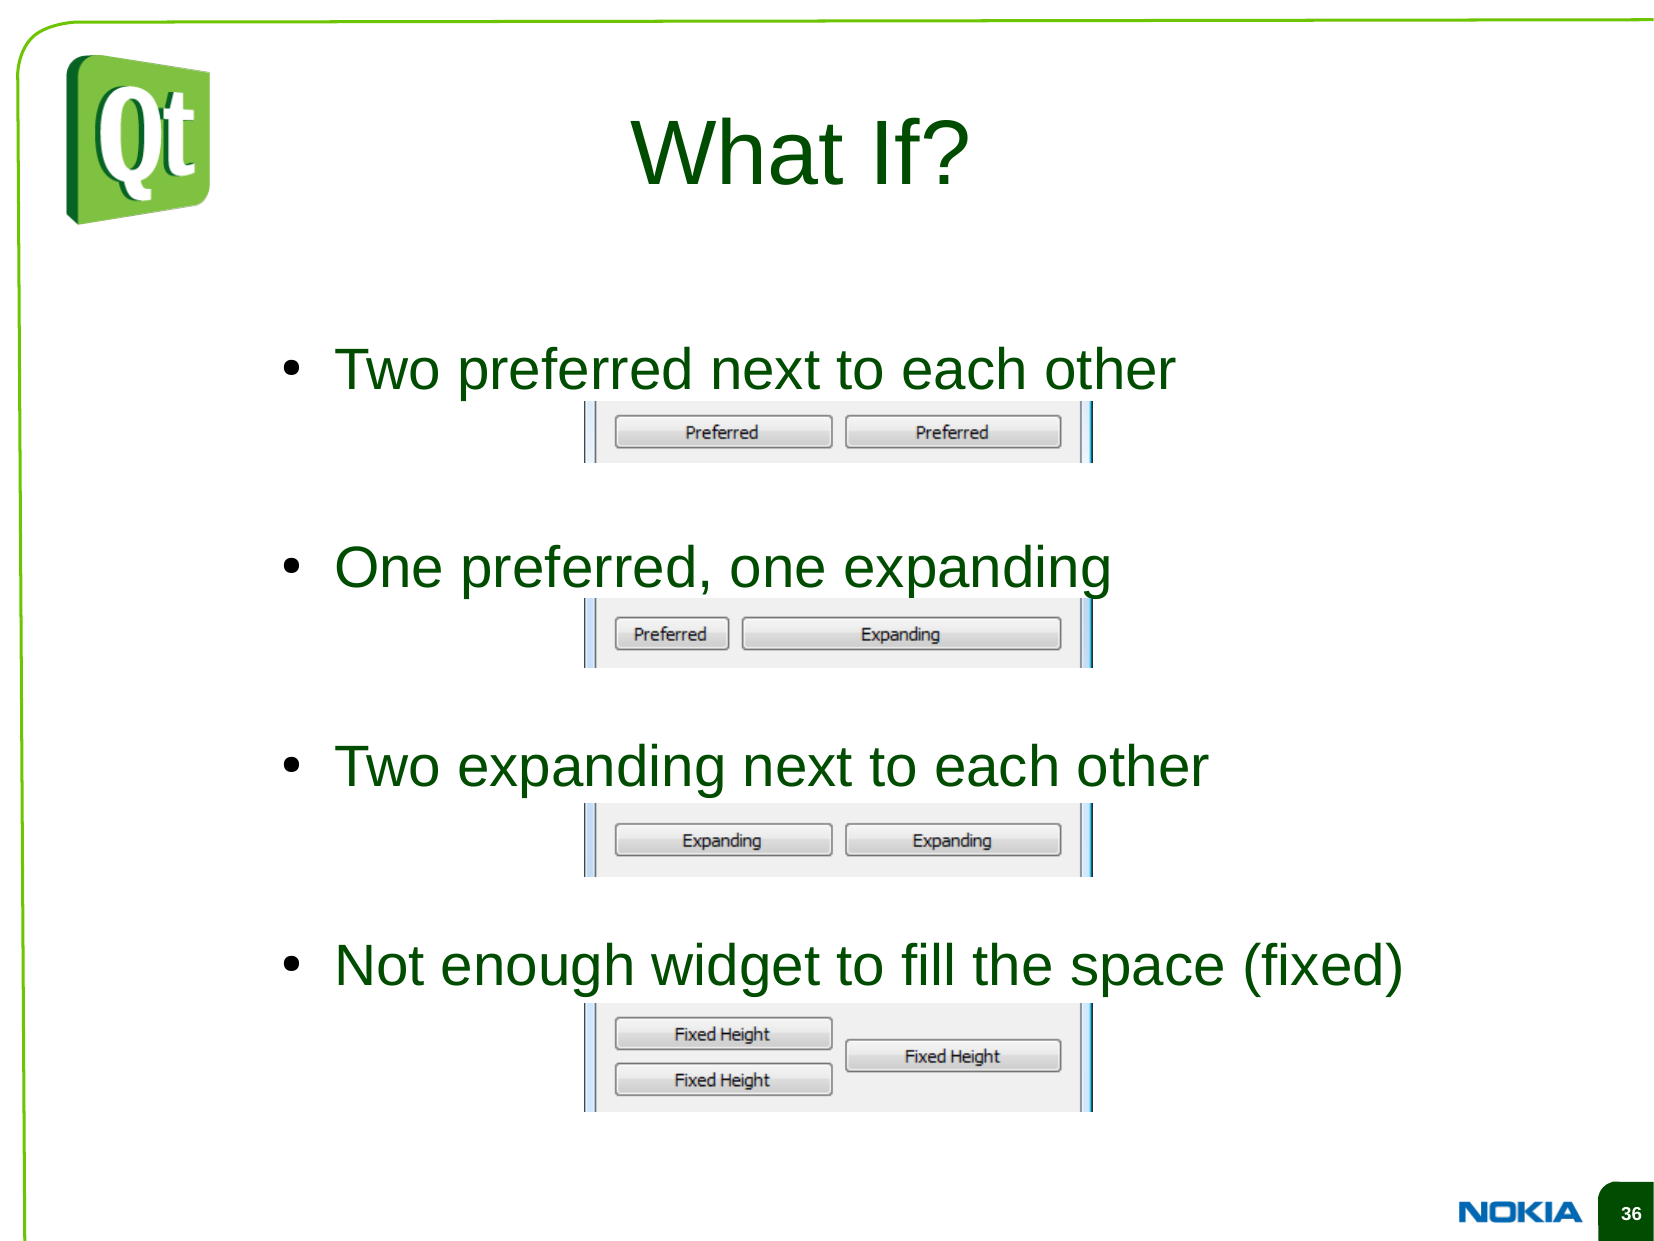

# What If?
Two preferred next to each other
One preferred, one expanding
Two expanding next to each other
Not enough widget to fill the space (fixed)